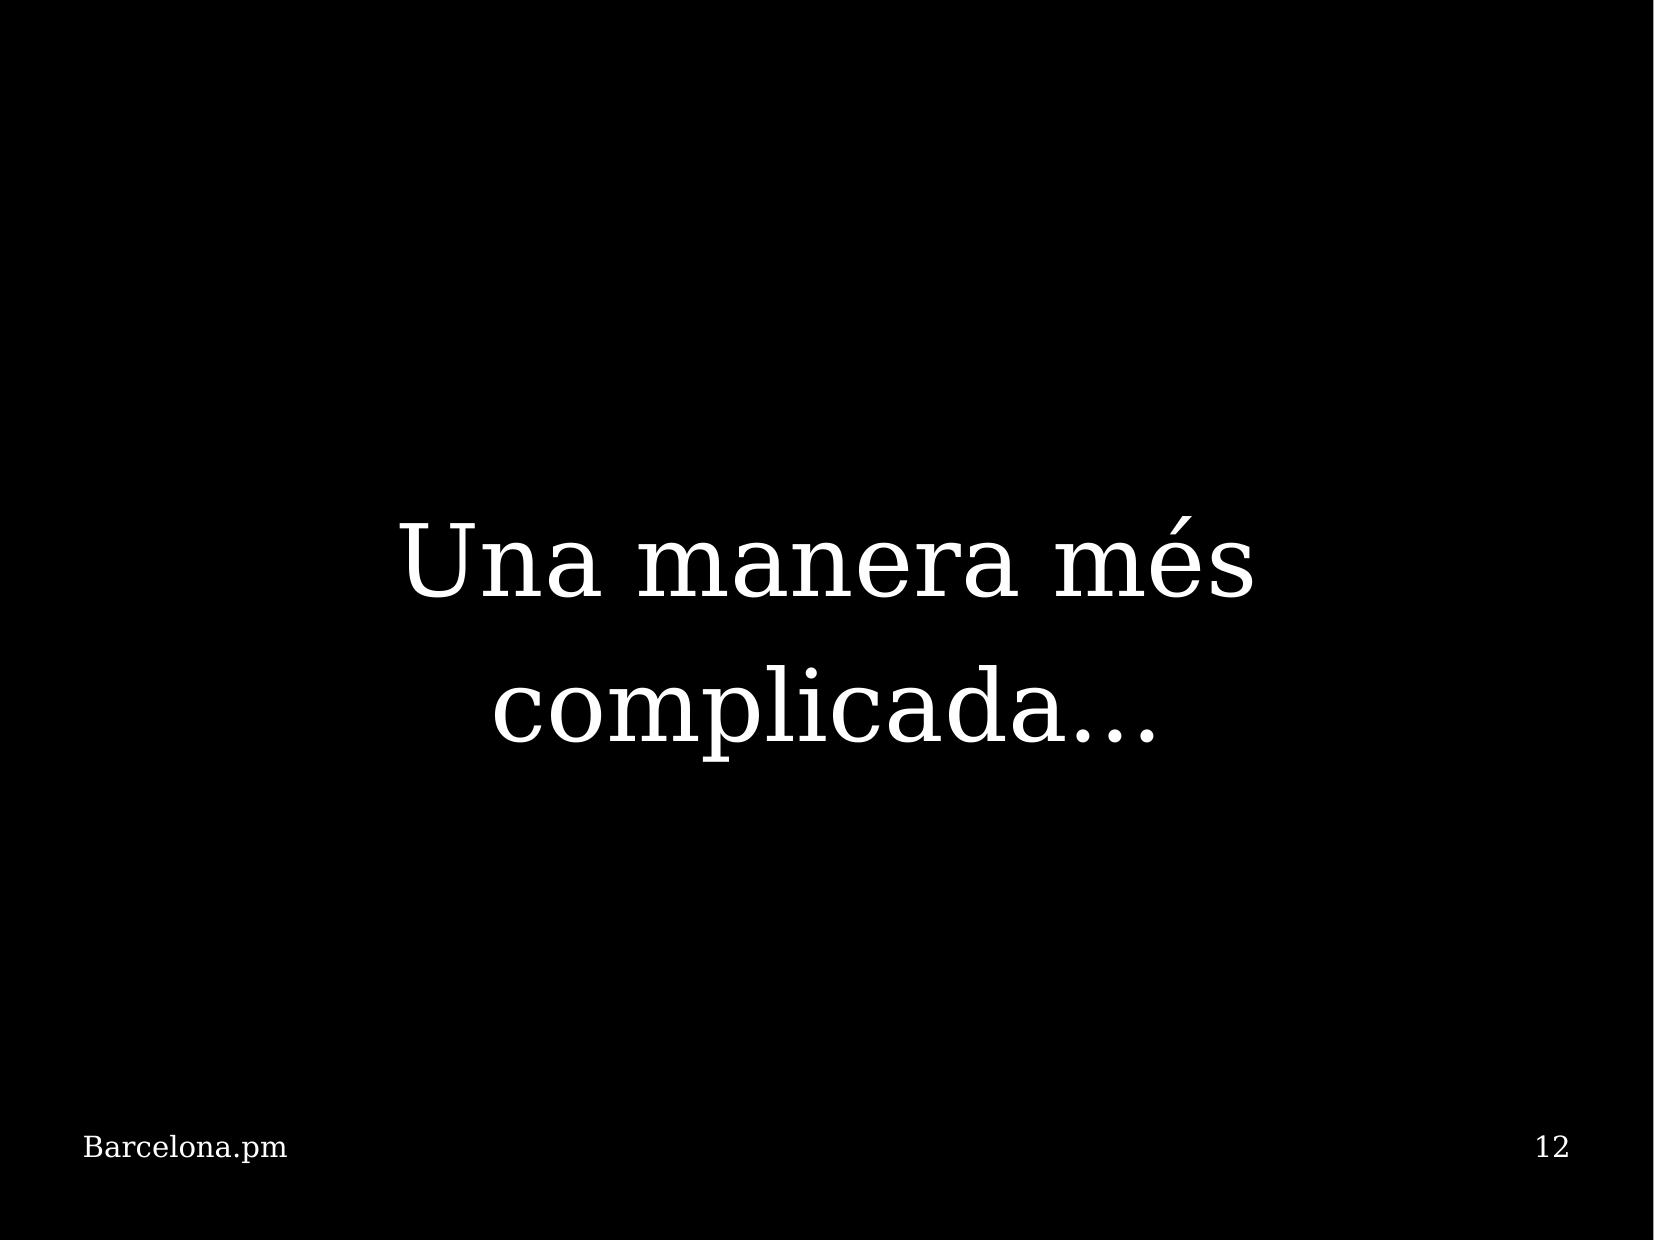

# Una manera més complicada...
Barcelona.pm
12